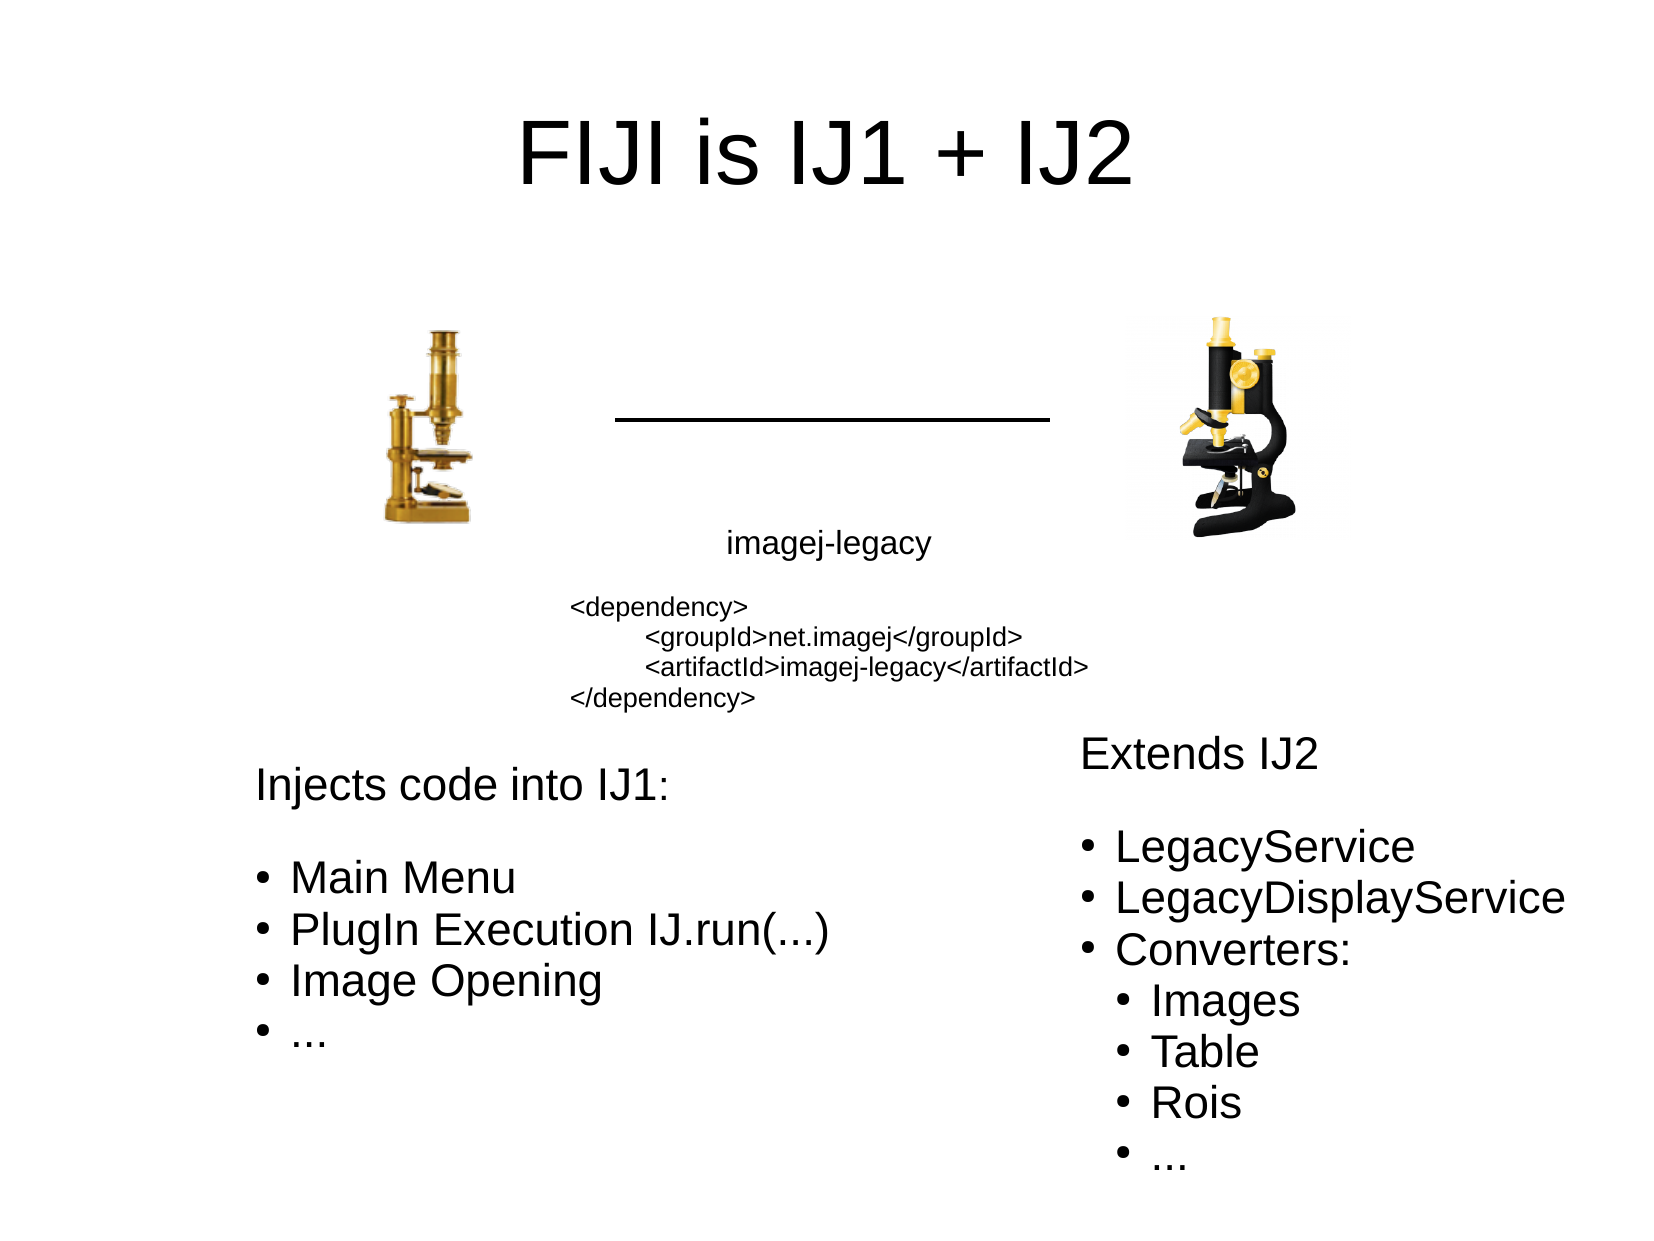

# FIJI is IJ1 + IJ2
imagej-legacy
<dependency>
	<groupId>net.imagej</groupId>
	<artifactId>imagej-legacy</artifactId>
</dependency>
Extends IJ2
LegacyService
LegacyDisplayService
Converters:
Images
Table
Rois
...
Injects code into IJ1:
Main Menu
PlugIn Execution IJ.run(...)
Image Opening
...